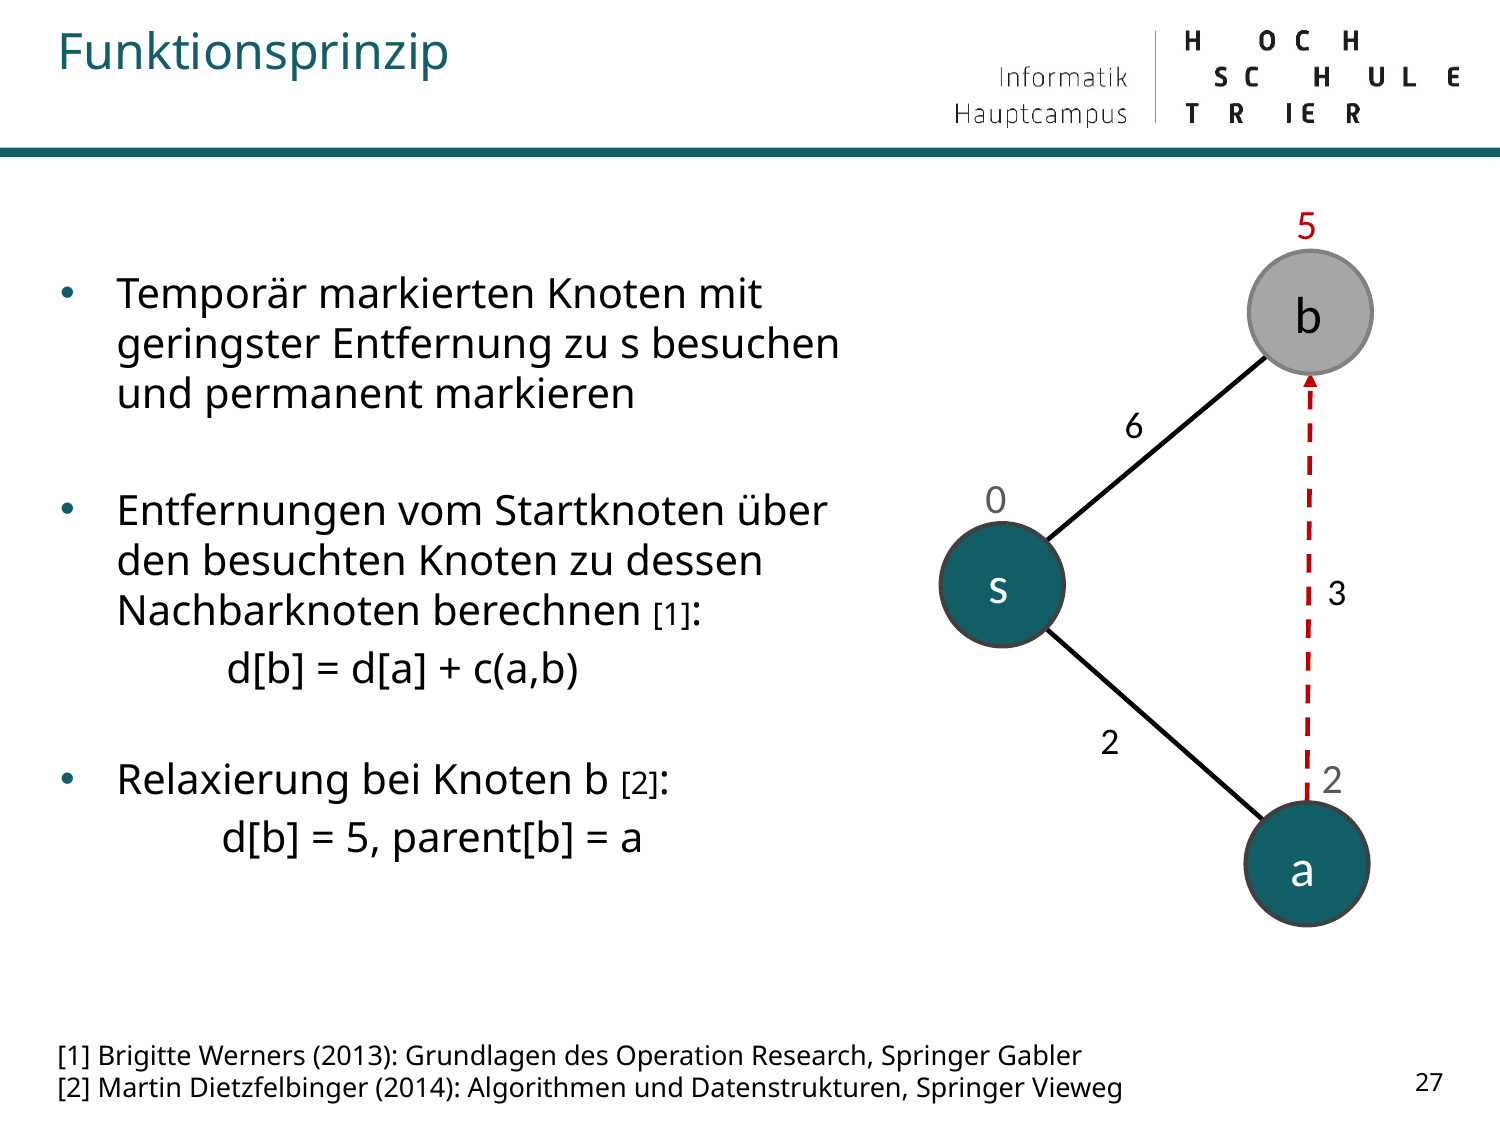

Funktionsprinzip
5
b
6
s
3
2
a
0
2
# Temporär markierten Knoten mit geringster Entfernung zu s besuchen und permanent markieren
Entfernungen vom Startknoten über den besuchten Knoten zu dessen Nachbarknoten berechnen [1]:
	 d[b] = d[a] + c(a,b)
Relaxierung bei Knoten b [2]:
 d[b] = 5, parent[b] = a
[1] Brigitte Werners (2013): Grundlagen des Operation Research, Springer Gabler
[2] Martin Dietzfelbinger (2014): Algorithmen und Datenstrukturen, Springer Vieweg